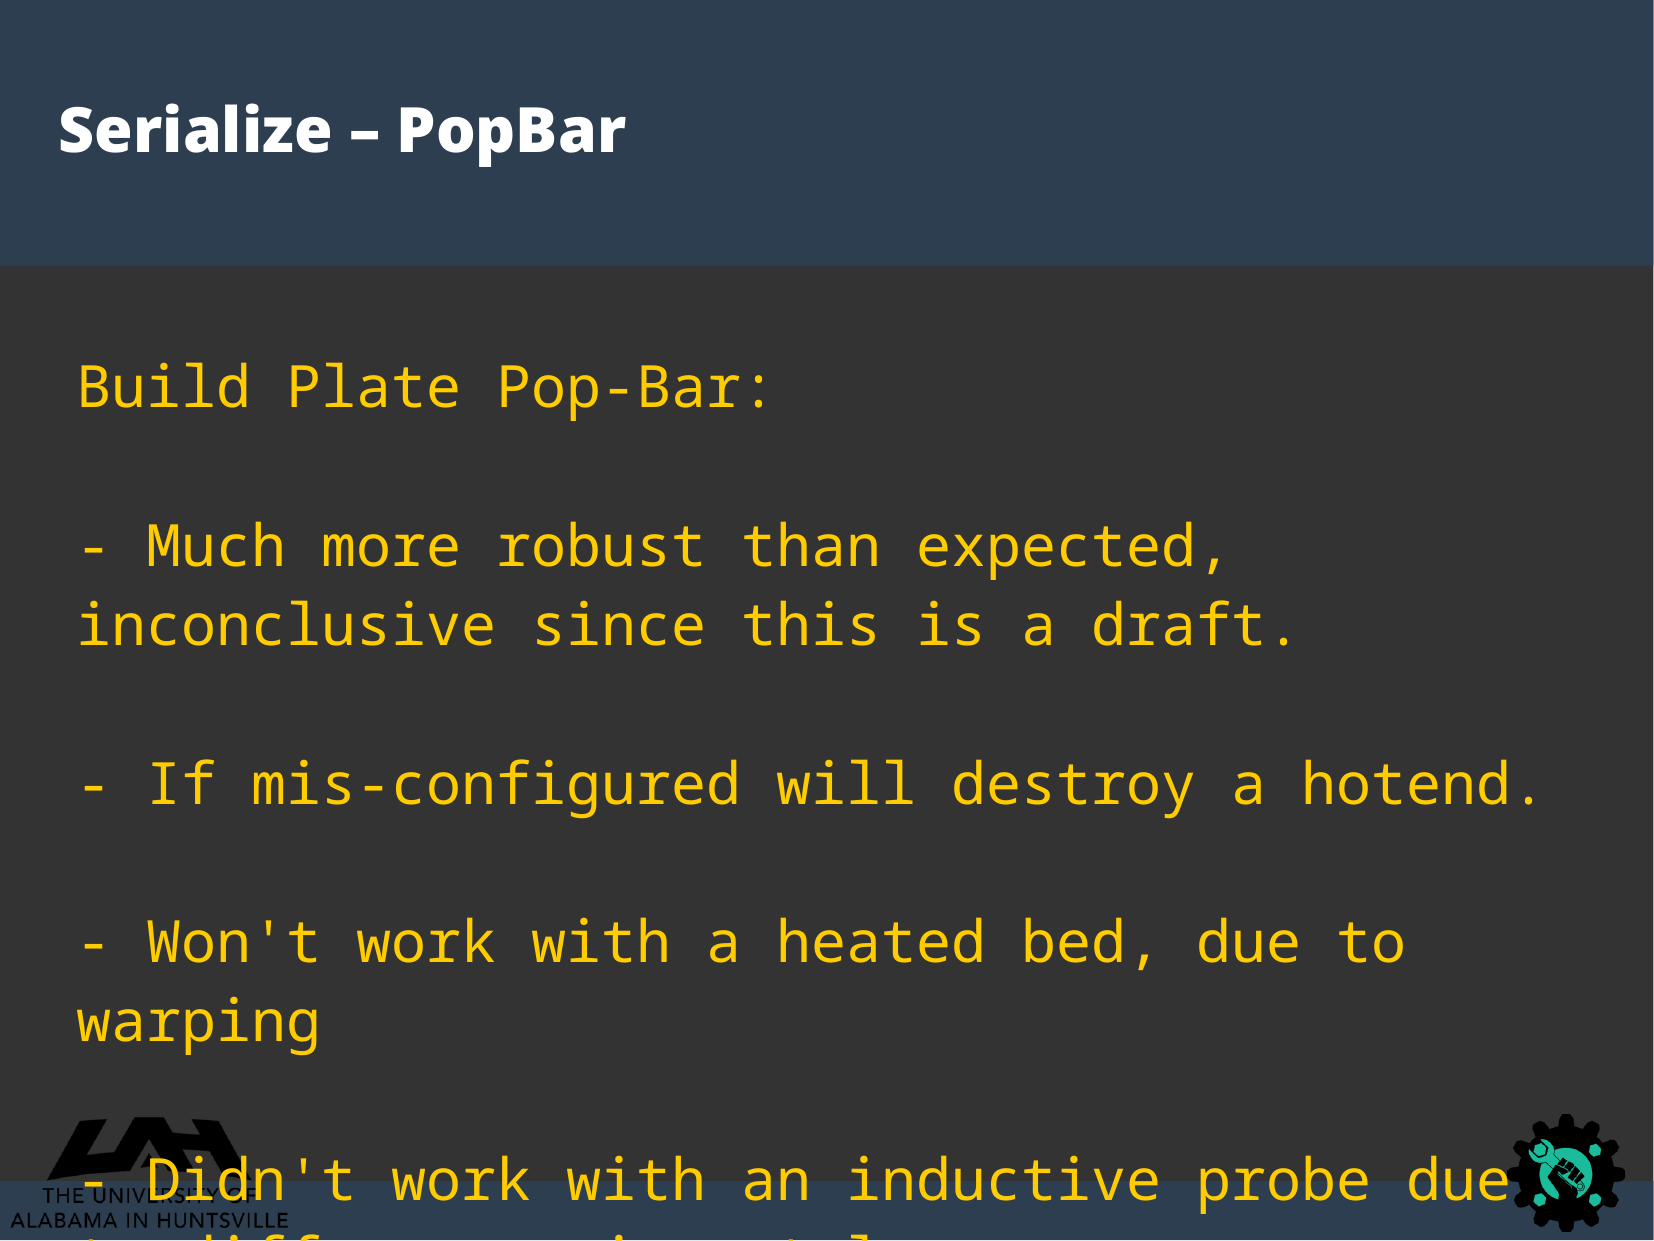

# Serialize – PopBar
Build Plate Pop-Bar:
- Much more robust than expected, inconclusive since this is a draft.
- If mis-configured will destroy a hotend.
- Won't work with a heated bed, due to warping
- Didn't work with an inductive probe due to differences in metals.